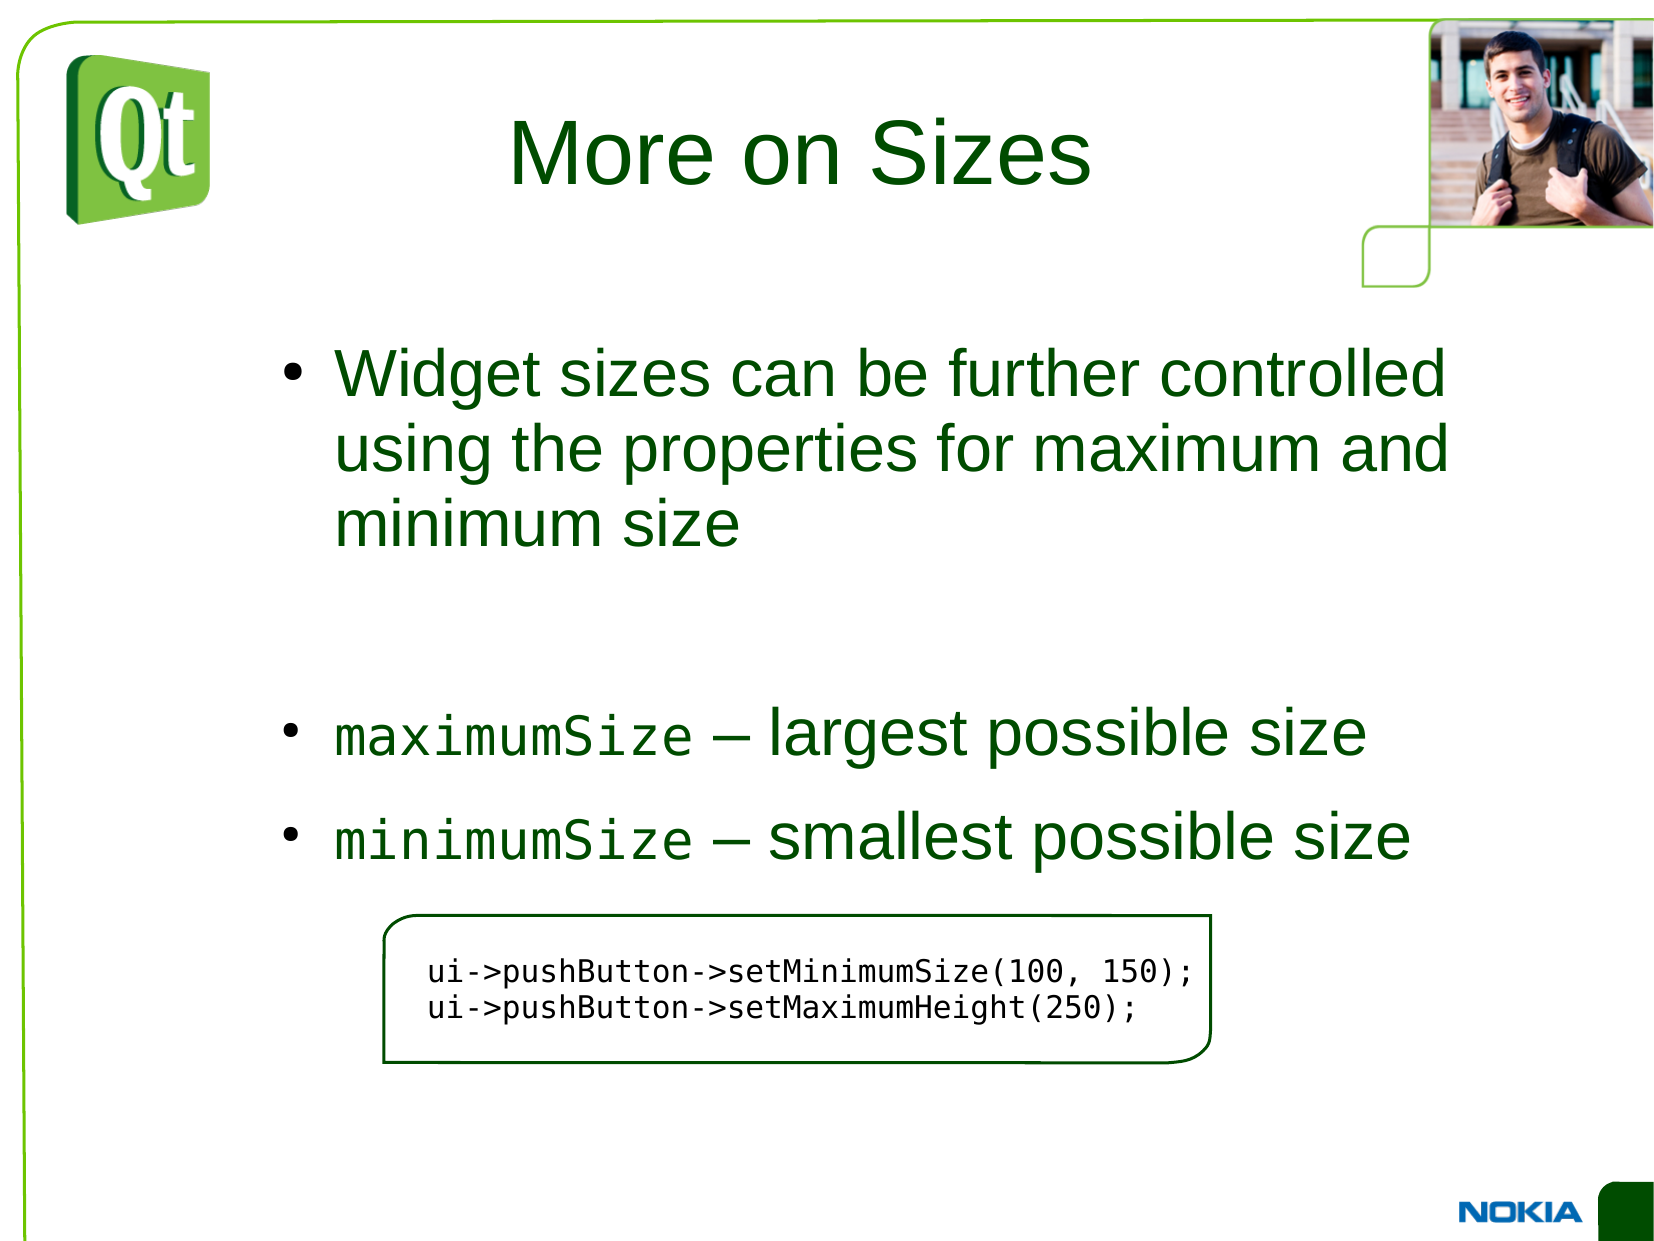

# More on Sizes
Widget sizes can be further controlled using the properties for maximum and minimum size
maximumSize – largest possible size
minimumSize – smallest possible size
ui->pushButton->setMinimumSize(100, 150);
ui->pushButton->setMaximumHeight(250);